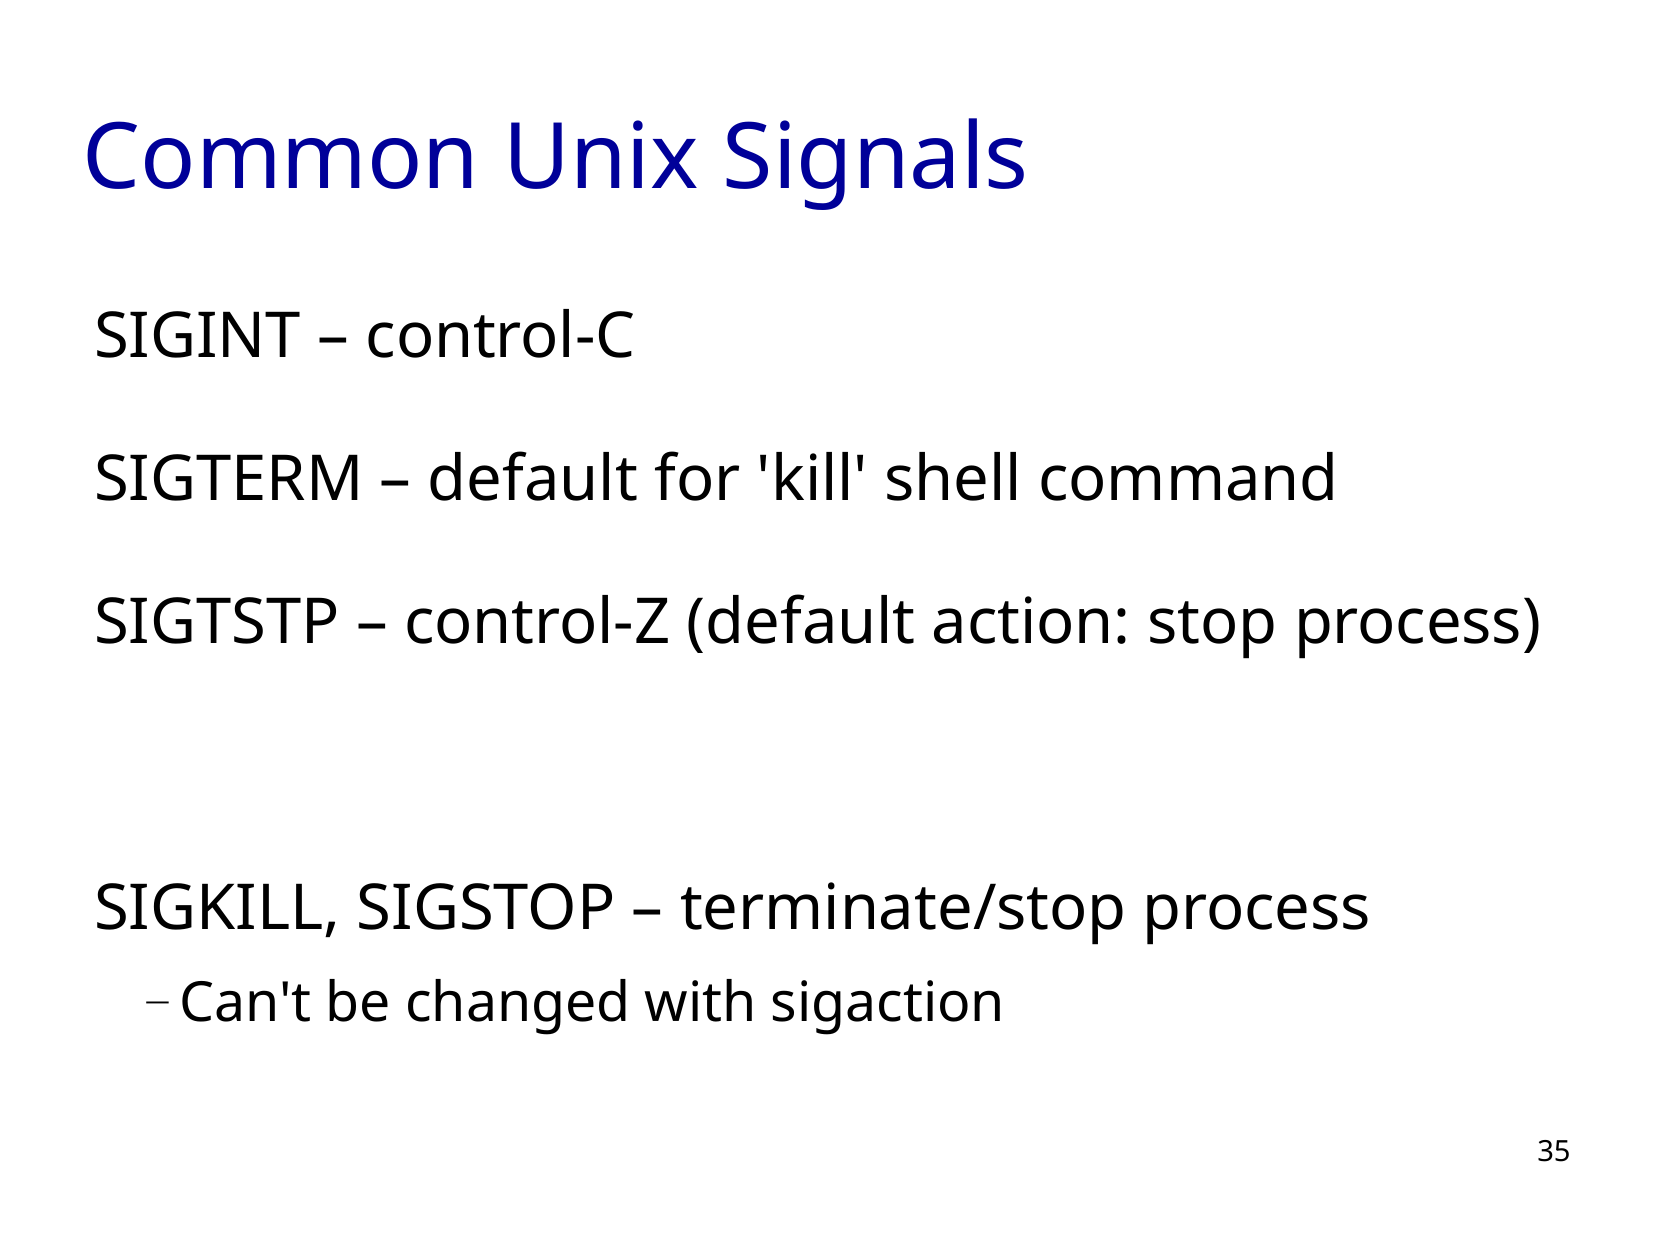

# Common Unix Signals
SIGINT – control-C
SIGTERM – default for 'kill' shell command
SIGTSTP – control-Z (default action: stop process)
SIGKILL, SIGSTOP – terminate/stop process
Can't be changed with sigaction
35